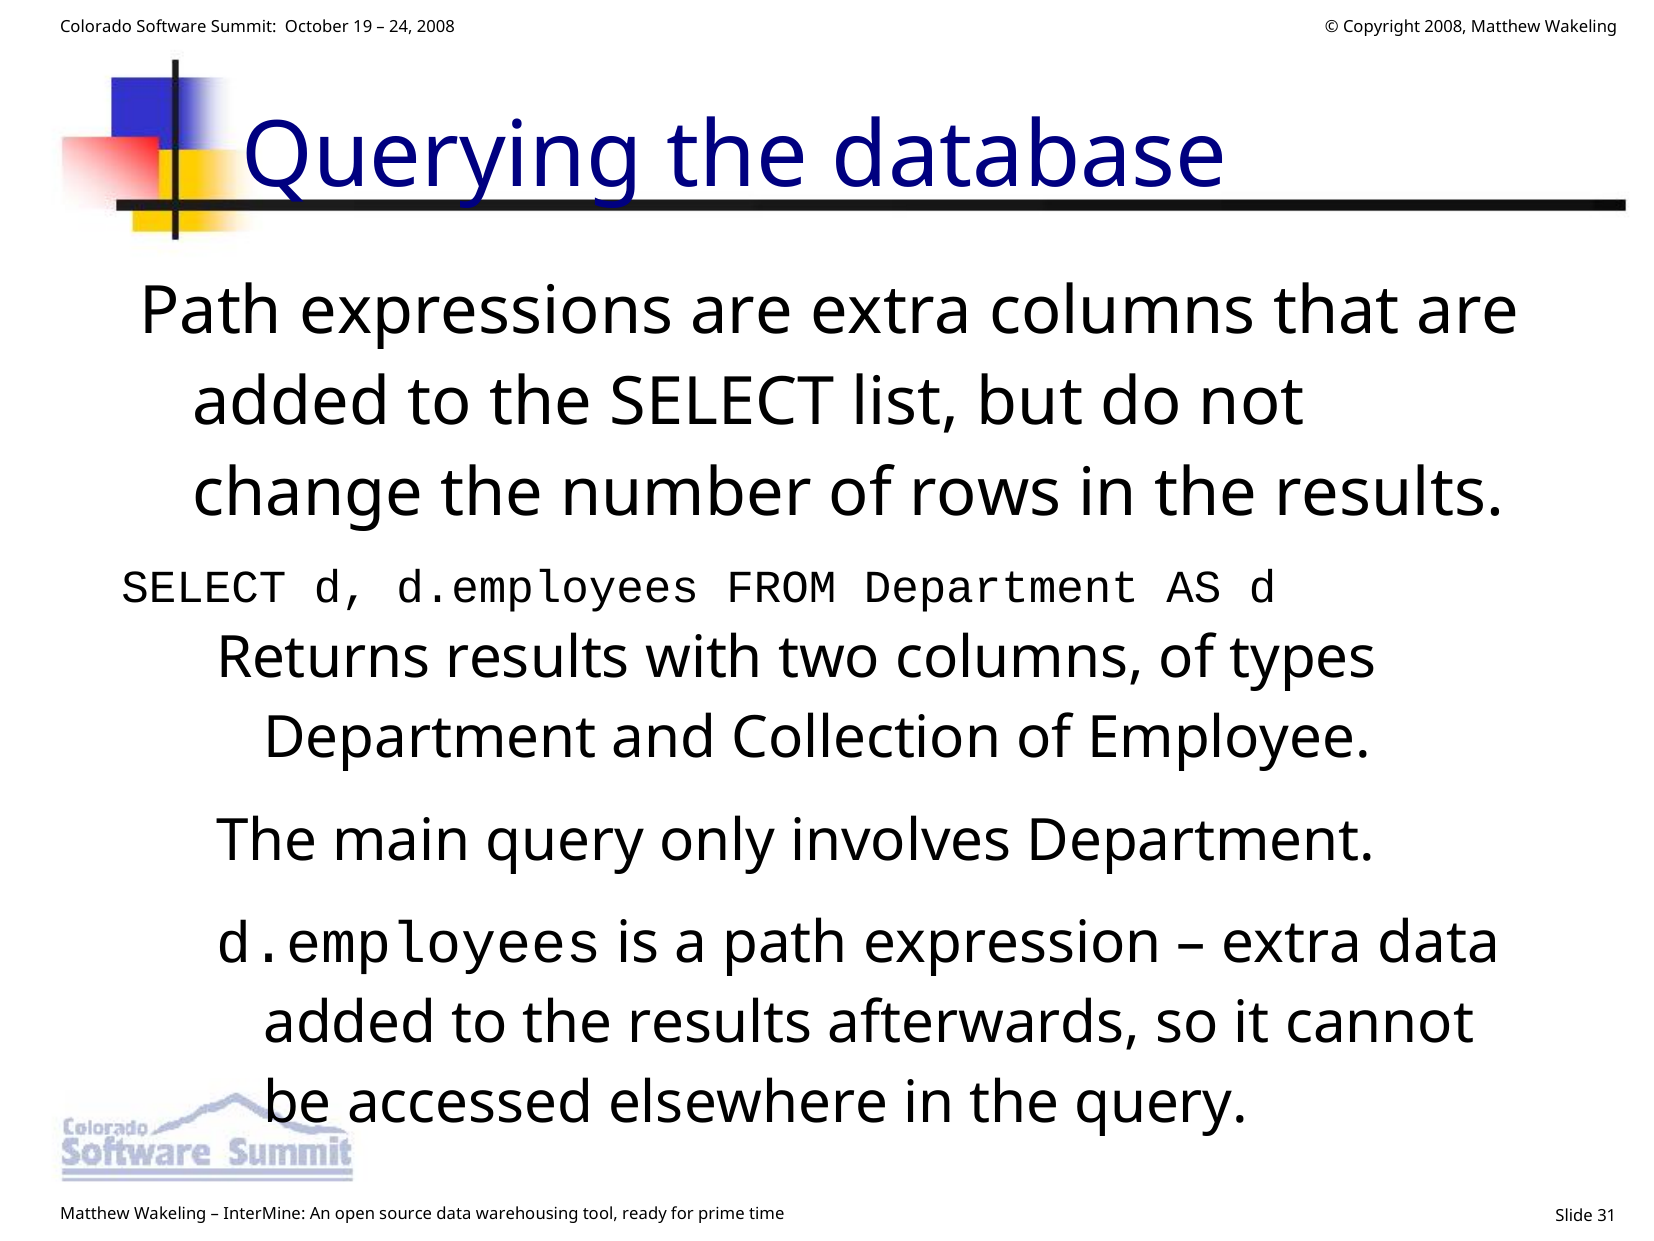

# Querying the database
Path expressions are extra columns that are added to the SELECT list, but do not change the number of rows in the results.
SELECT d, d.employees FROM Department AS d
Returns results with two columns, of types Department and Collection of Employee.
The main query only involves Department.
d.employees is a path expression – extra data added to the results afterwards, so it cannot be accessed elsewhere in the query.